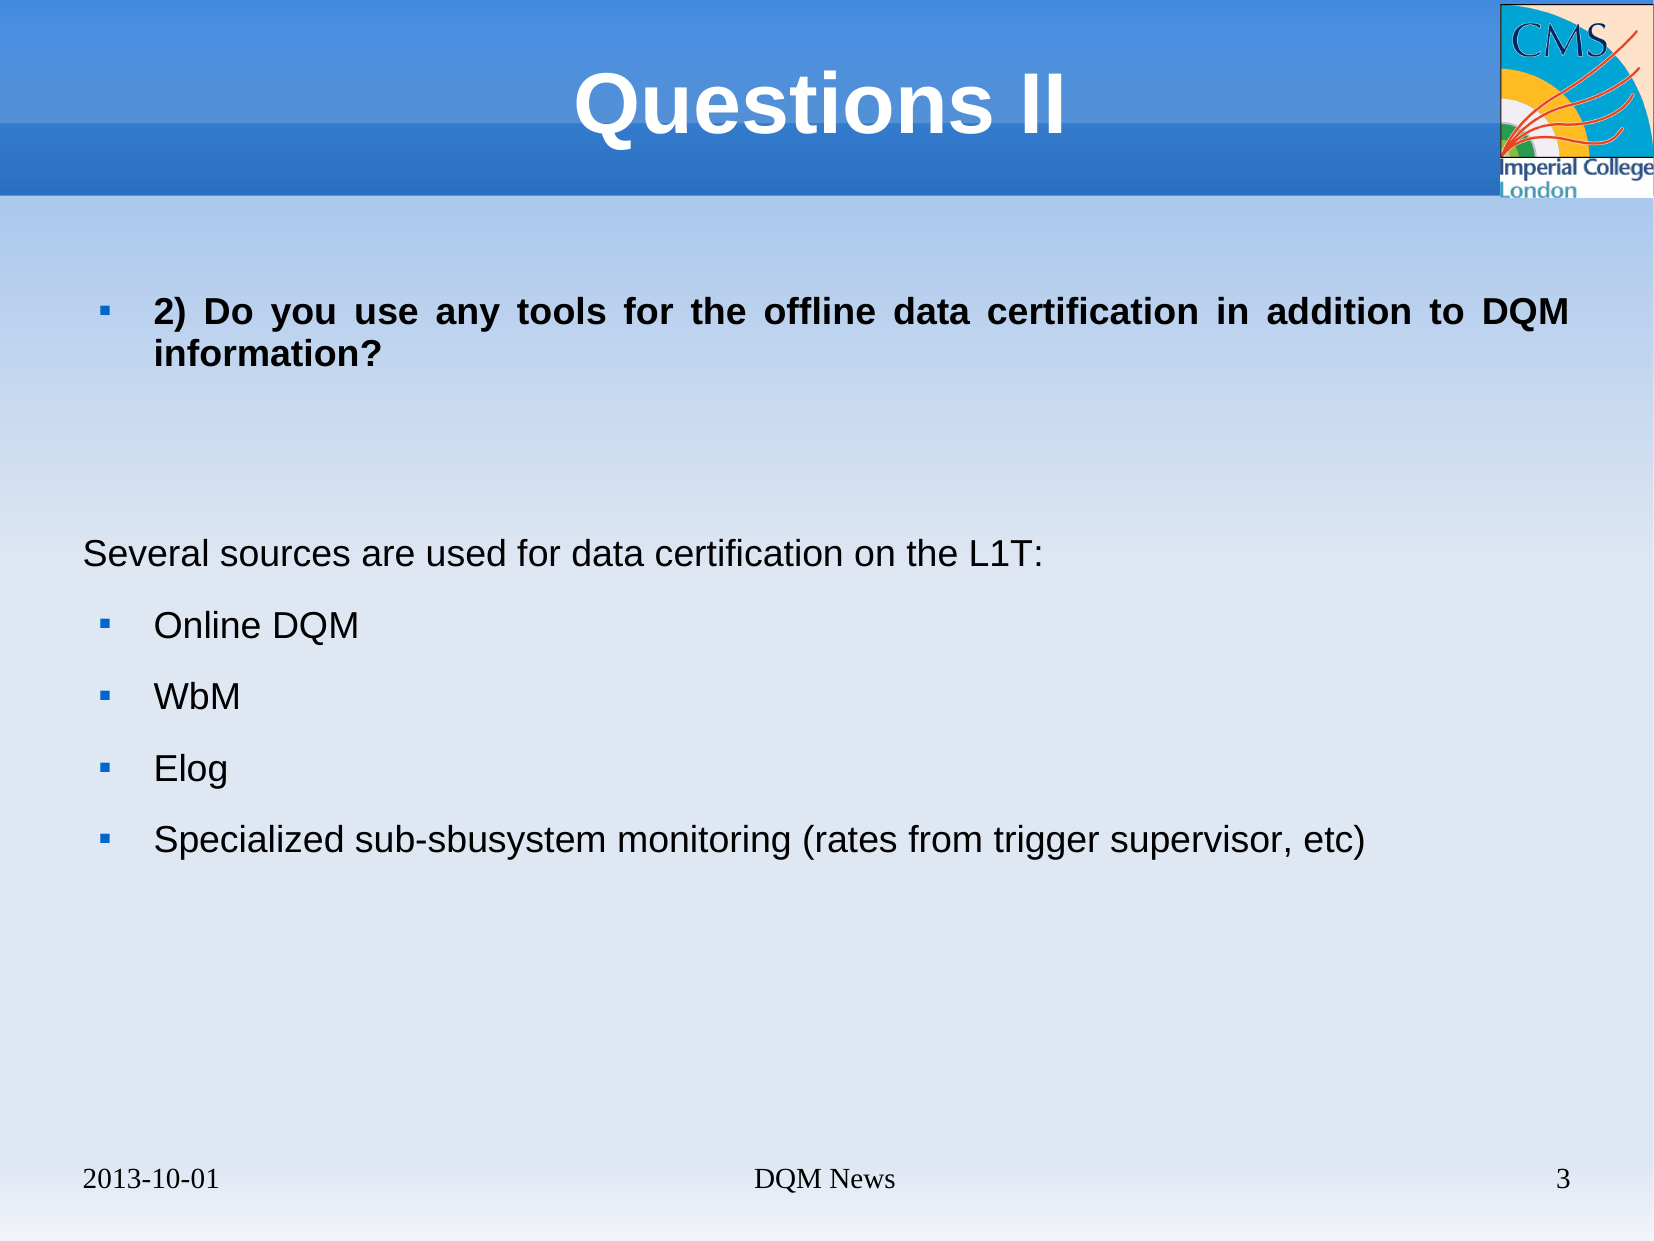

# Questions II
2) Do you use any tools for the offline data certification in addition to DQM information?
Several sources are used for data certification on the L1T:
Online DQM
WbM
Elog
Specialized sub-sbusystem monitoring (rates from trigger supervisor, etc)
2013-10-01
DQM News
3